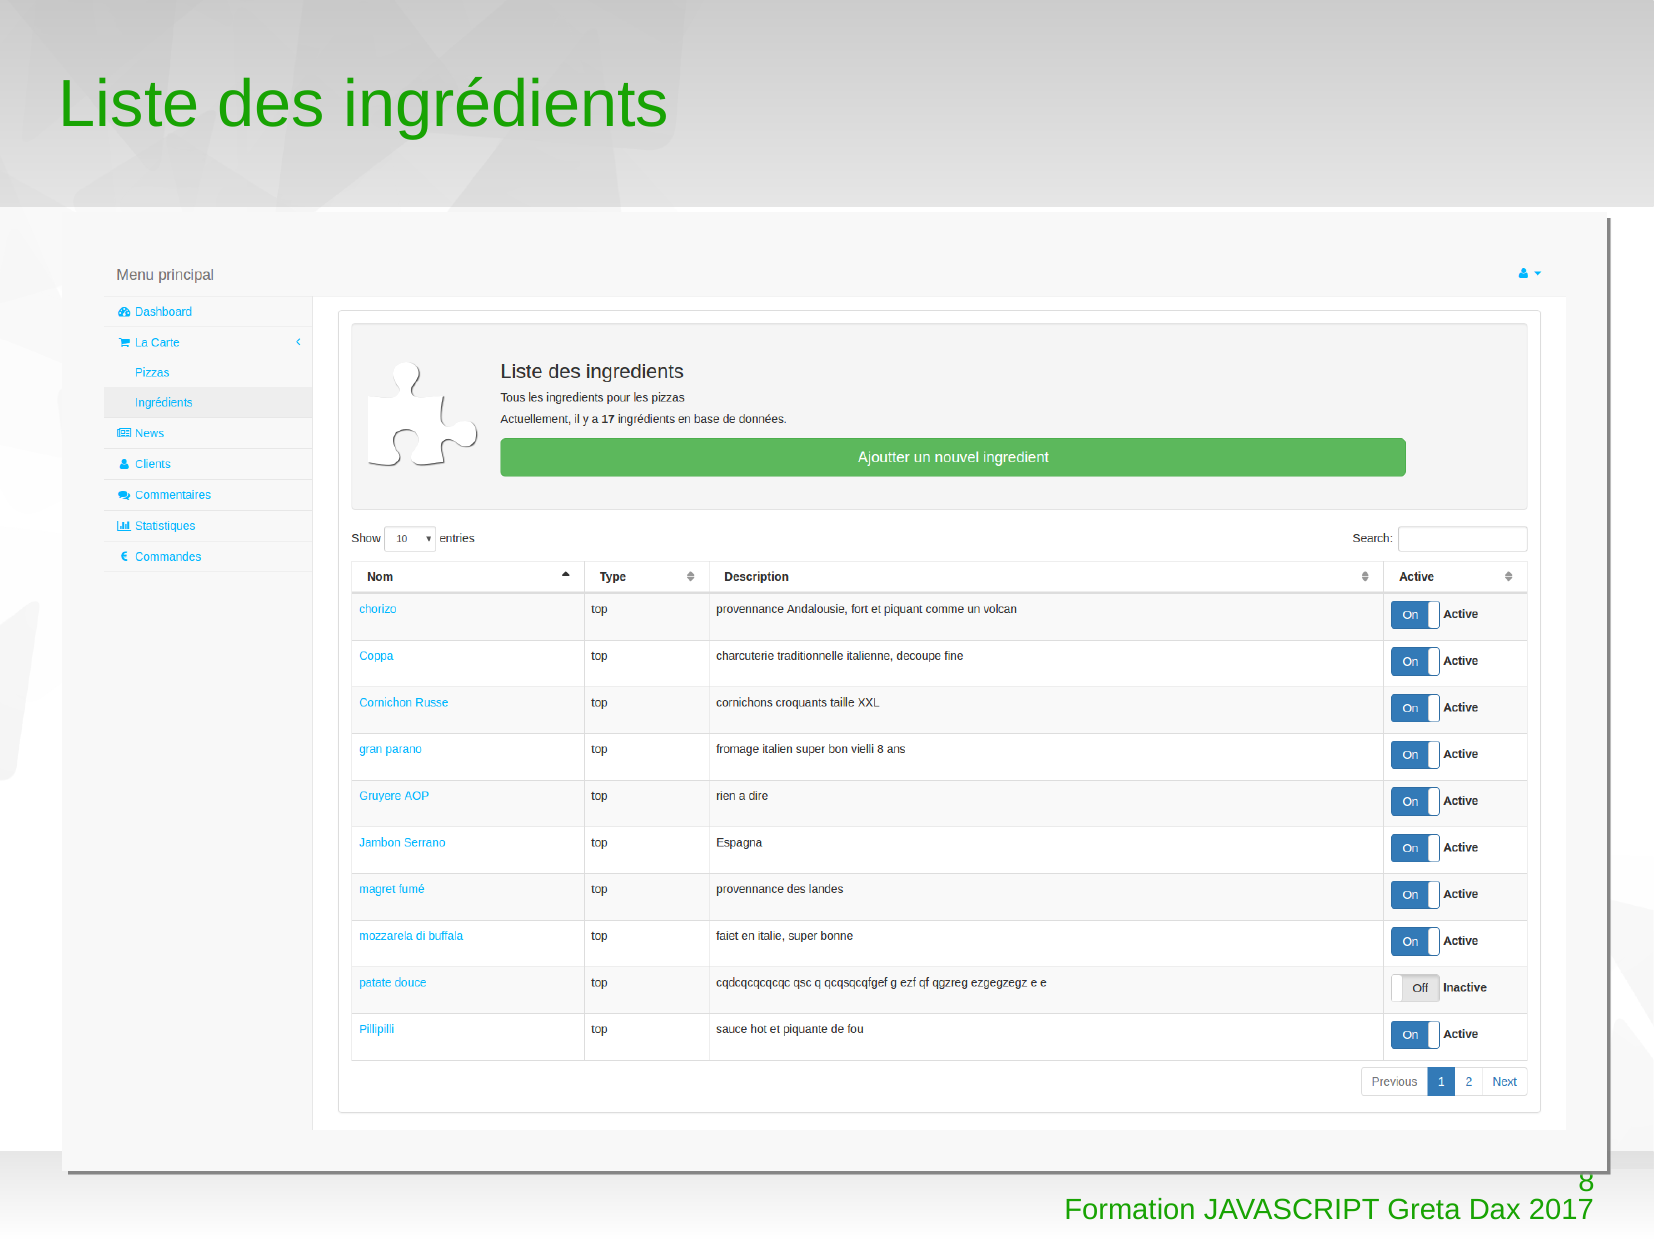

# Liste des ingrédients
8
Formation JAVASCRIPT Greta Dax 2017